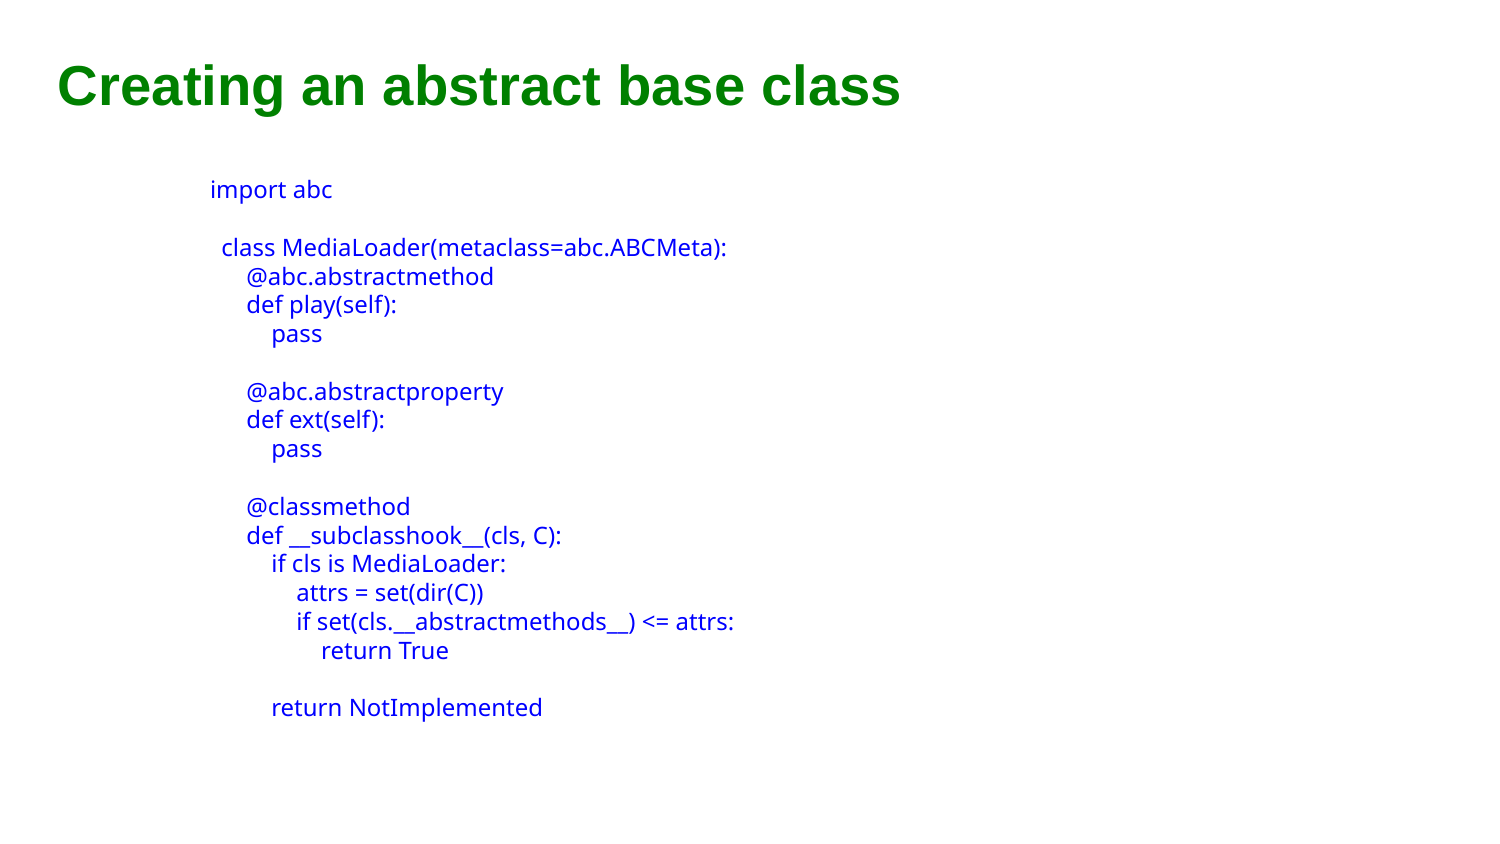

# Creating an abstract base class
import abc
class MediaLoader(metaclass=abc.ABCMeta):
 @abc.abstractmethod
 def play(self):
 pass
 @abc.abstractproperty
 def ext(self):
 pass
 @classmethod
 def __subclasshook__(cls, C):
 if cls is MediaLoader:
 attrs = set(dir(C))
 if set(cls.__abstractmethods__) <= attrs:
 return True
 return NotImplemented